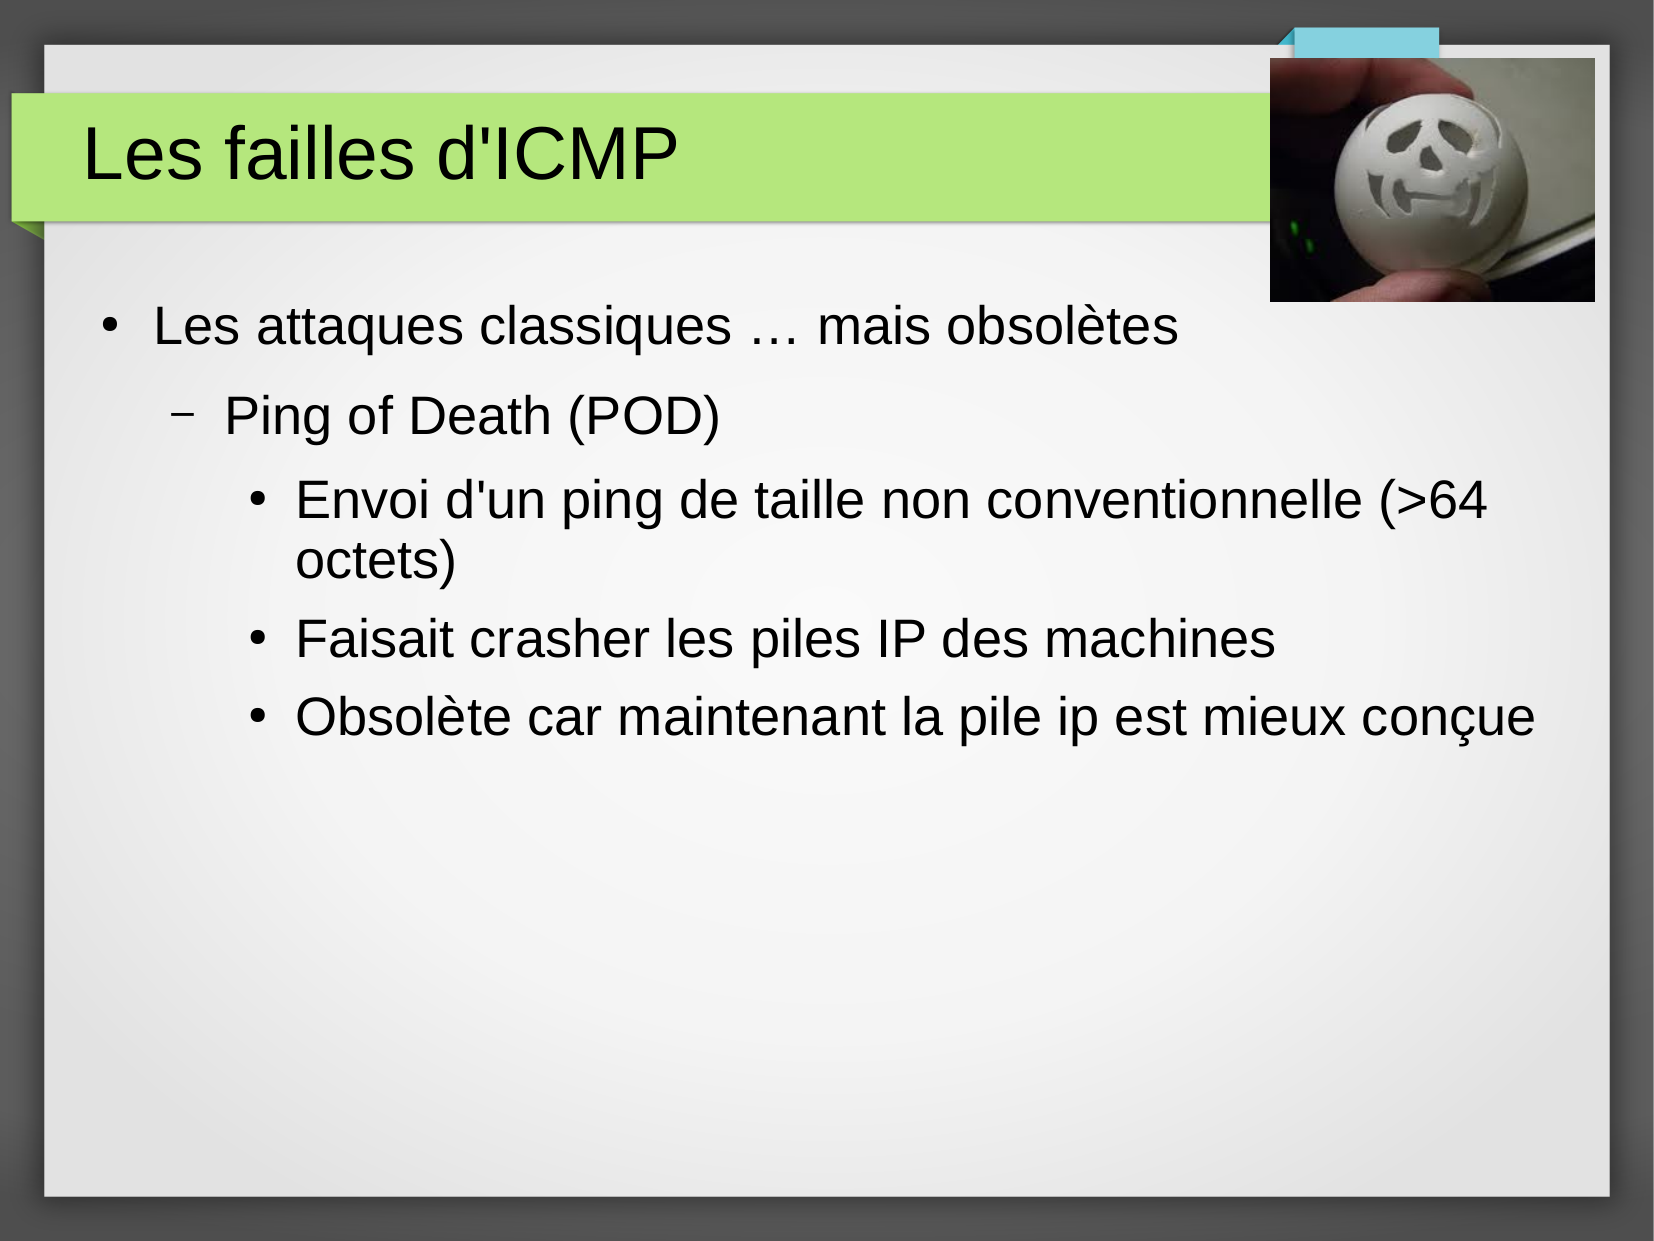

# Les failles d'ICMP
Les attaques classiques … mais obsolètes
Ping of Death (POD)
Envoi d'un ping de taille non conventionnelle (>64 octets)
Faisait crasher les piles IP des machines
Obsolète car maintenant la pile ip est mieux conçue